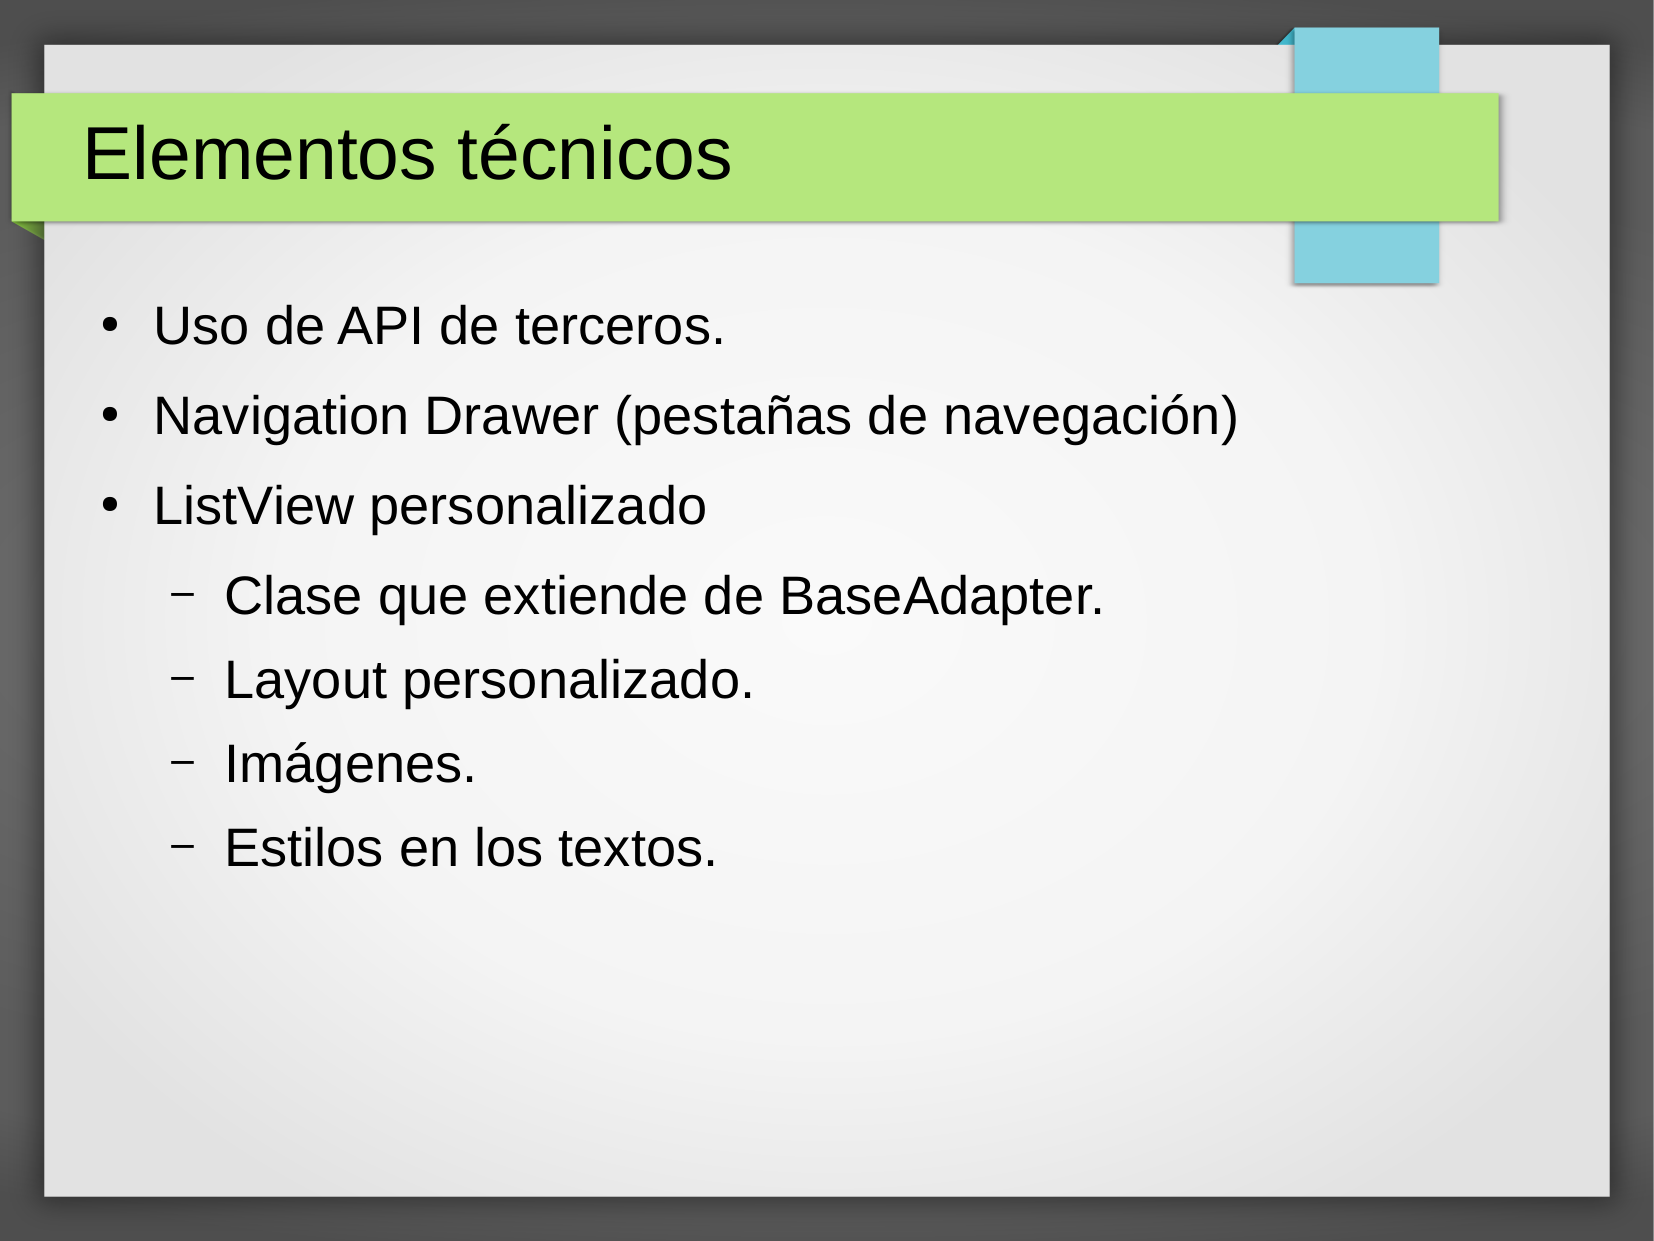

# Elementos técnicos
Uso de API de terceros.
Navigation Drawer (pestañas de navegación)
ListView personalizado
Clase que extiende de BaseAdapter.
Layout personalizado.
Imágenes.
Estilos en los textos.